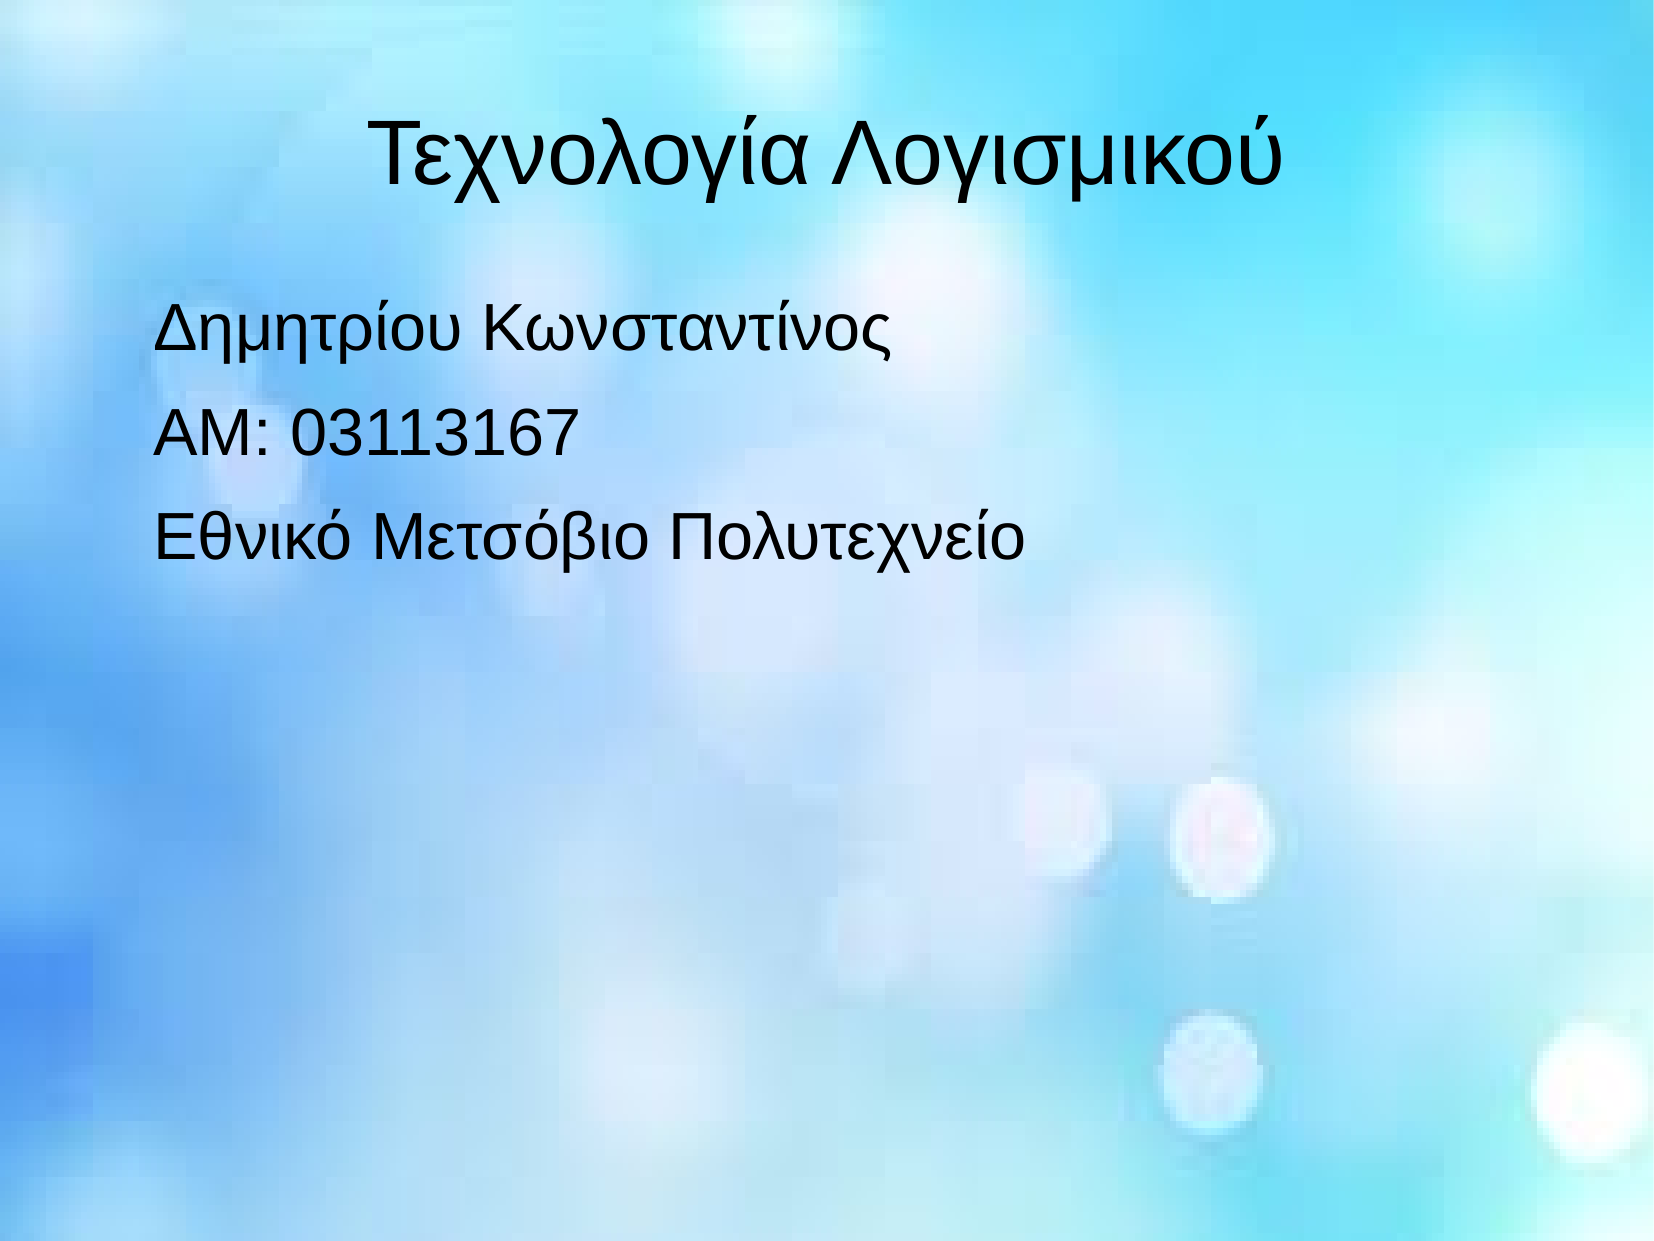

# Τεχνολογία Λογισμικού
Δημητρίου Κωνσταντίνος
ΑΜ: 03113167
Εθνικό Μετσόβιο Πολυτεχνείο